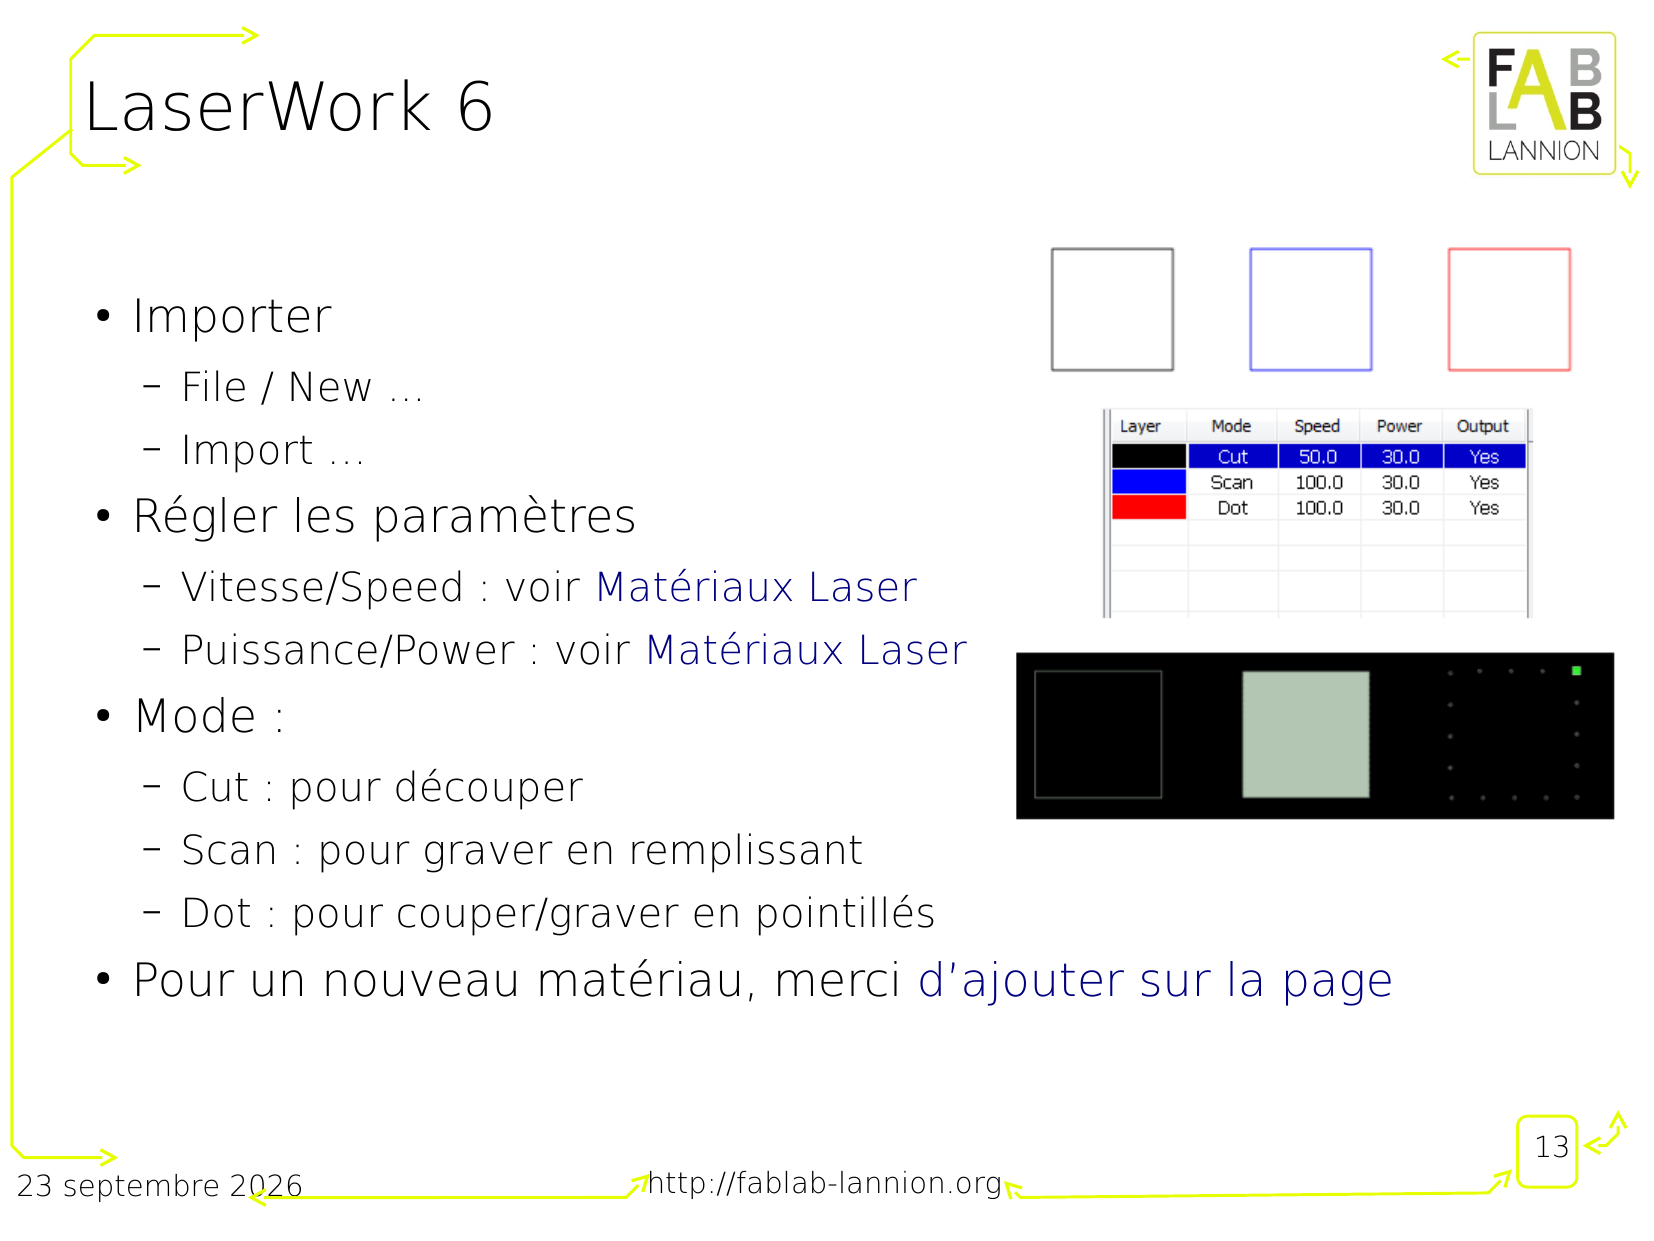

# LaserWork 6
Importer
File / New ...
Import …
Régler les paramètres
Vitesse/Speed : voir Matériaux Laser
Puissance/Power : voir Matériaux Laser
Mode :
Cut : pour découper
Scan : pour graver en remplissant
Dot : pour couper/graver en pointillés
Pour un nouveau matériau, merci d’ajouter sur la page
13